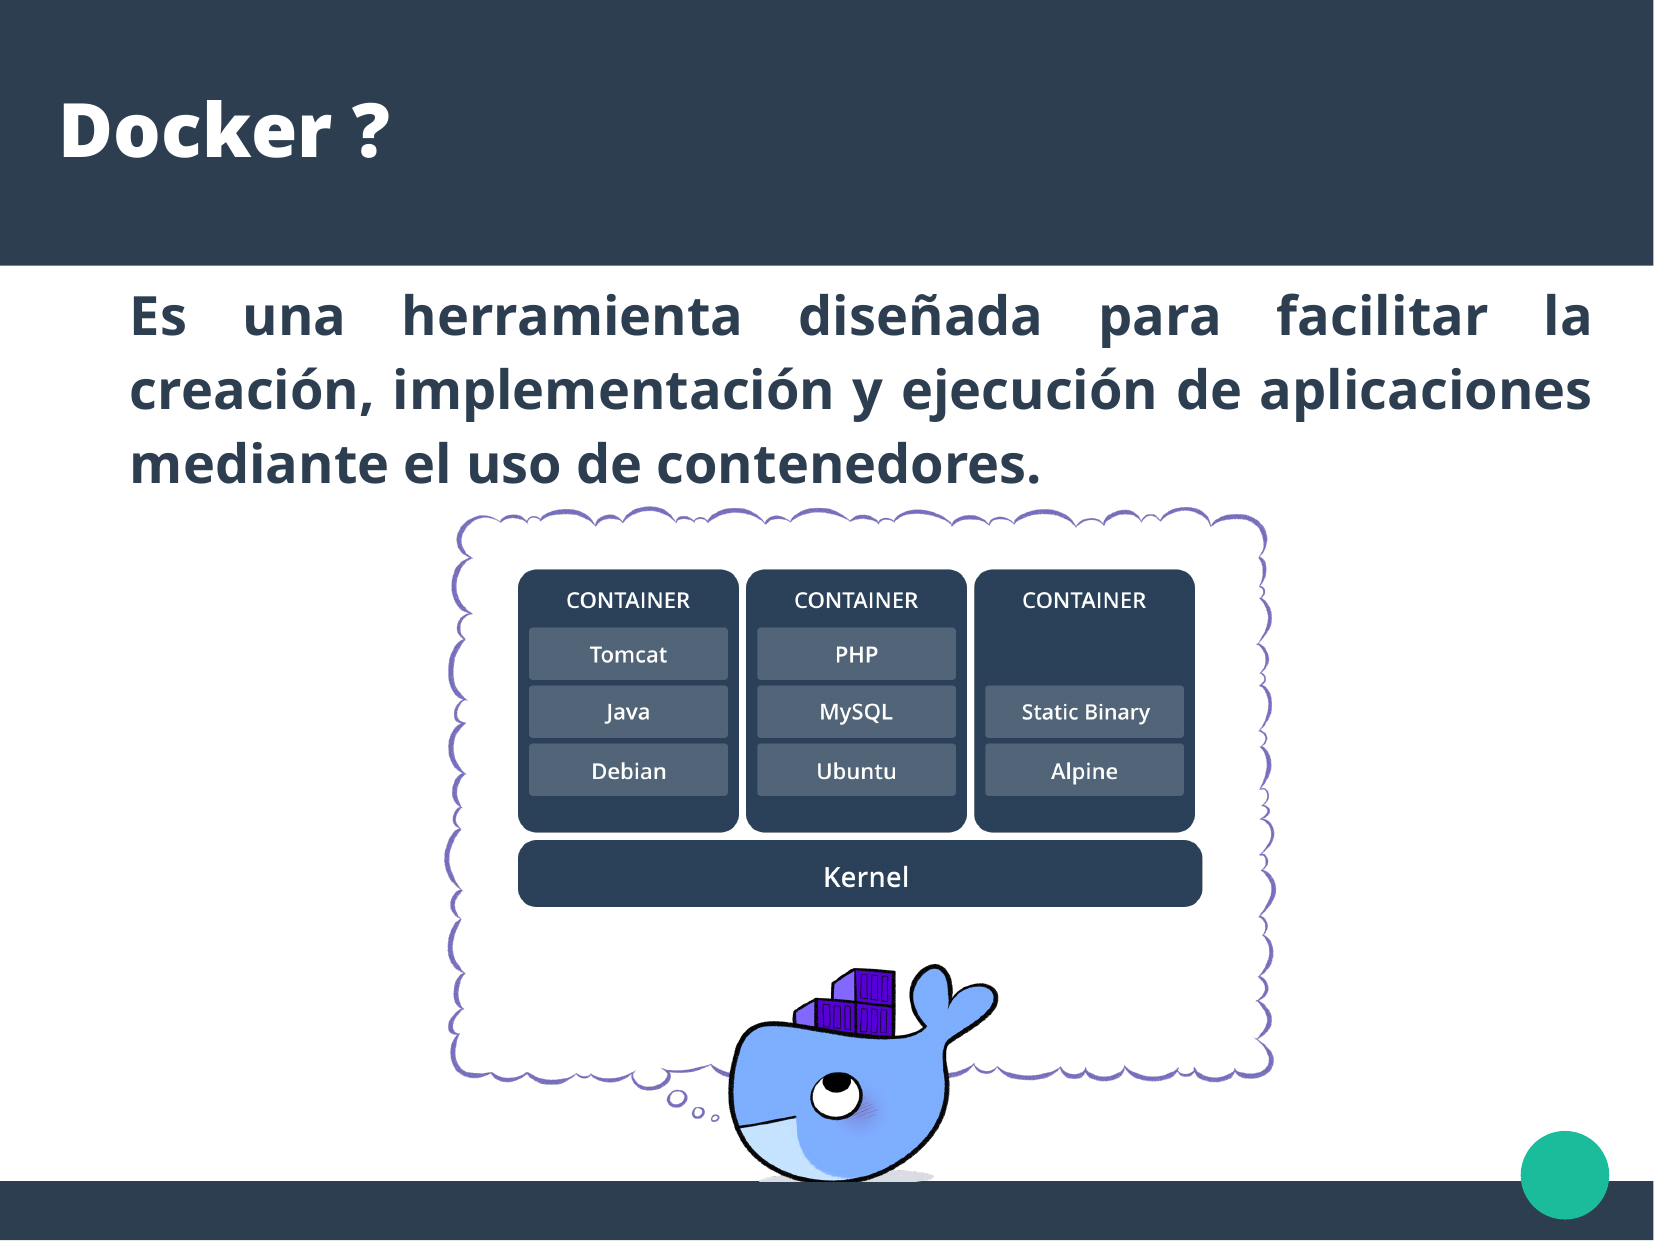

# Docker ?
Es una herramienta diseñada para facilitar la creación, implementación y ejecución de aplicaciones mediante el uso de contenedores.